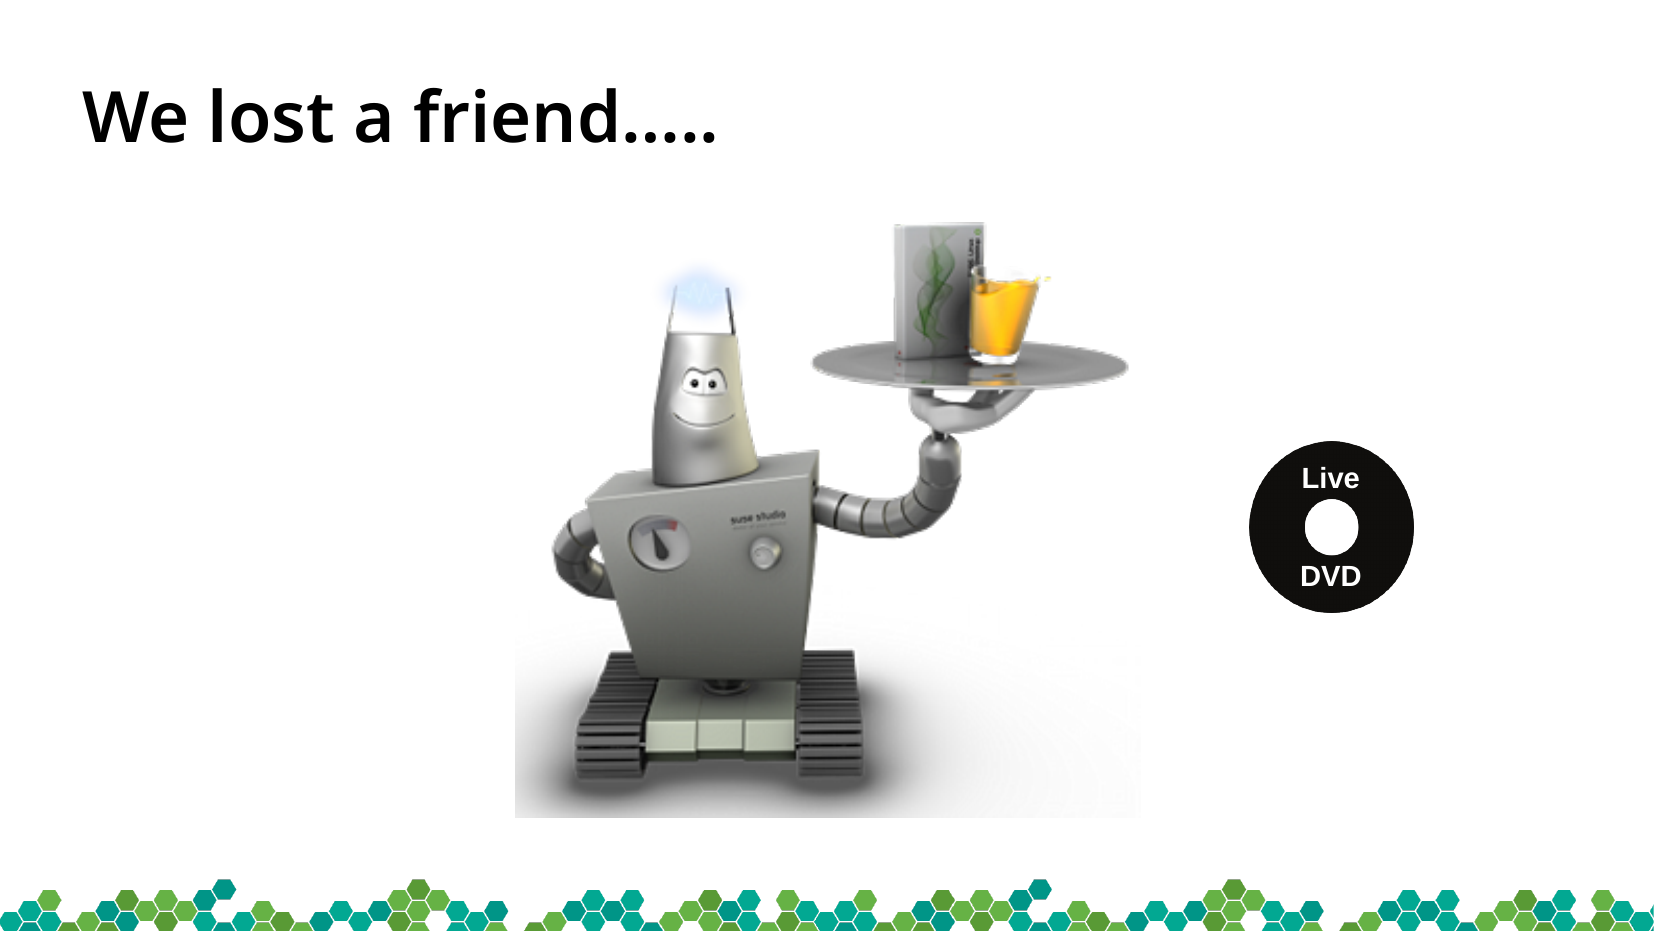

# We lost a friend…..
Live
DVD